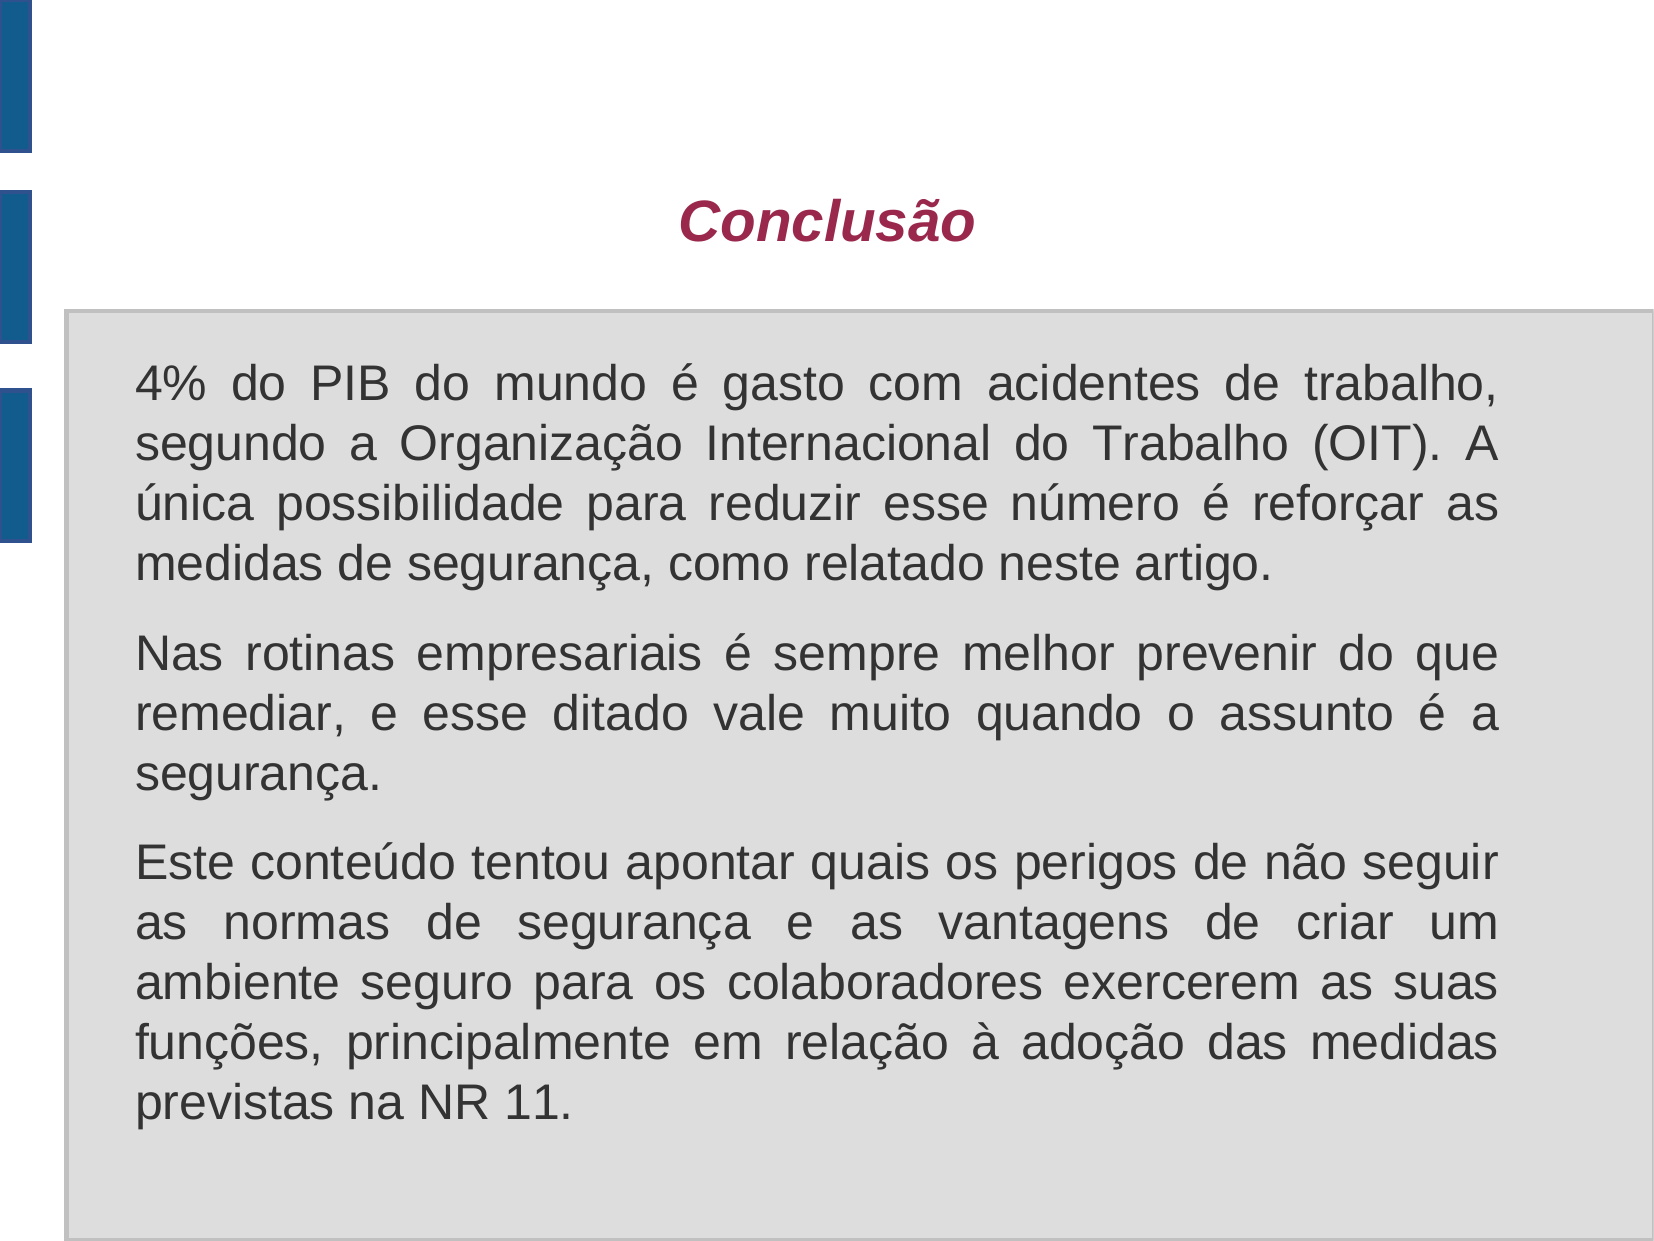

# Conclusão
4% do PIB do mundo é gasto com acidentes de trabalho, segundo a Organização Internacional do Trabalho (OIT). A única possibilidade para reduzir esse número é reforçar as medidas de segurança, como relatado neste artigo.
Nas rotinas empresariais é sempre melhor prevenir do que remediar, e esse ditado vale muito quando o assunto é a segurança.
Este conteúdo tentou apontar quais os perigos de não seguir as normas de segurança e as vantagens de criar um ambiente seguro para os colaboradores exercerem as suas funções, principalmente em relação à adoção das medidas previstas na NR 11.